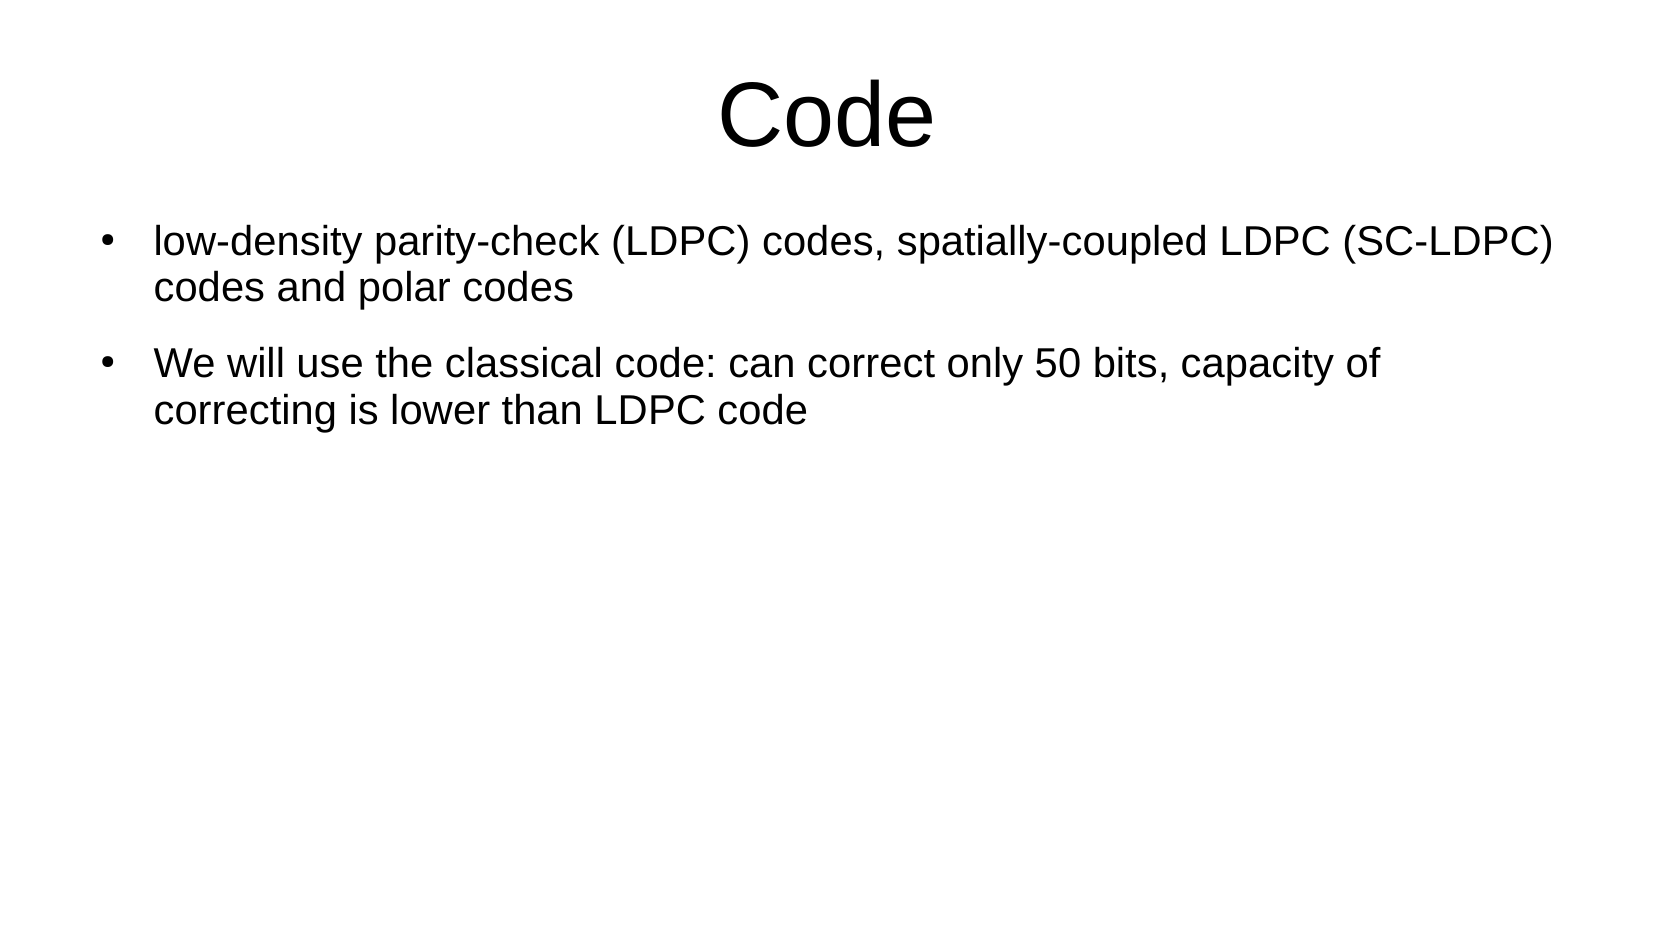

# Code
low-density parity-check (LDPC) codes, spatially-coupled LDPC (SC-LDPC) codes and polar codes
We will use the classical code: can correct only 50 bits, capacity of correcting is lower than LDPC code